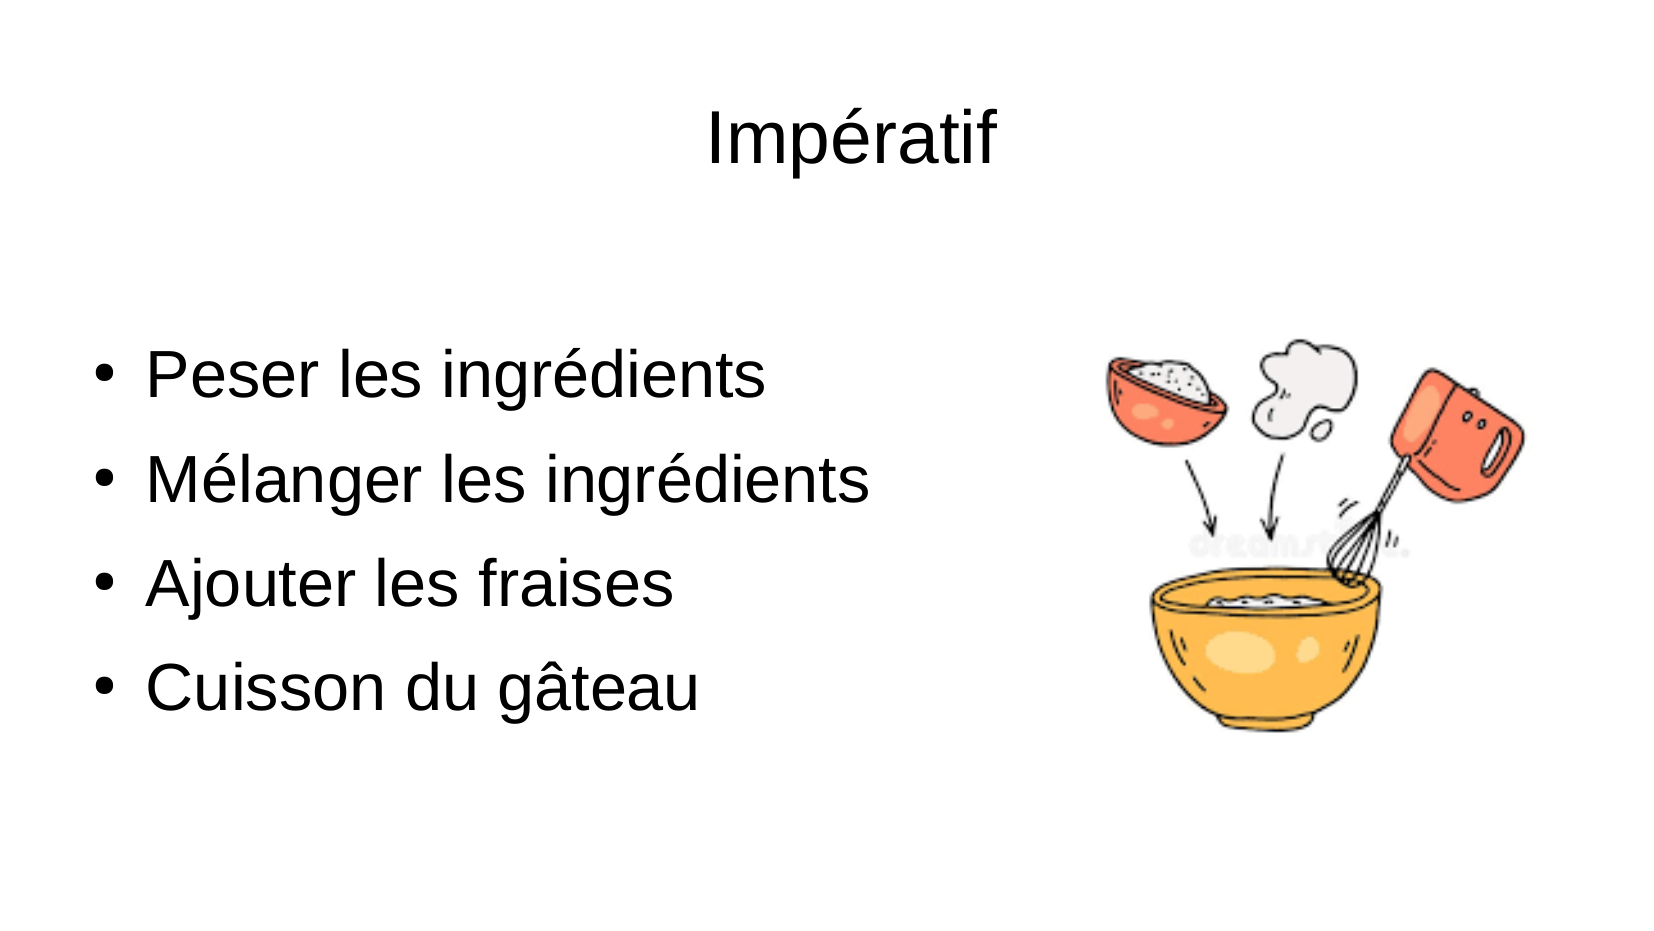

Impératif
# Peser les ingrédients
Mélanger les ingrédients
Ajouter les fraises
Cuisson du gâteau